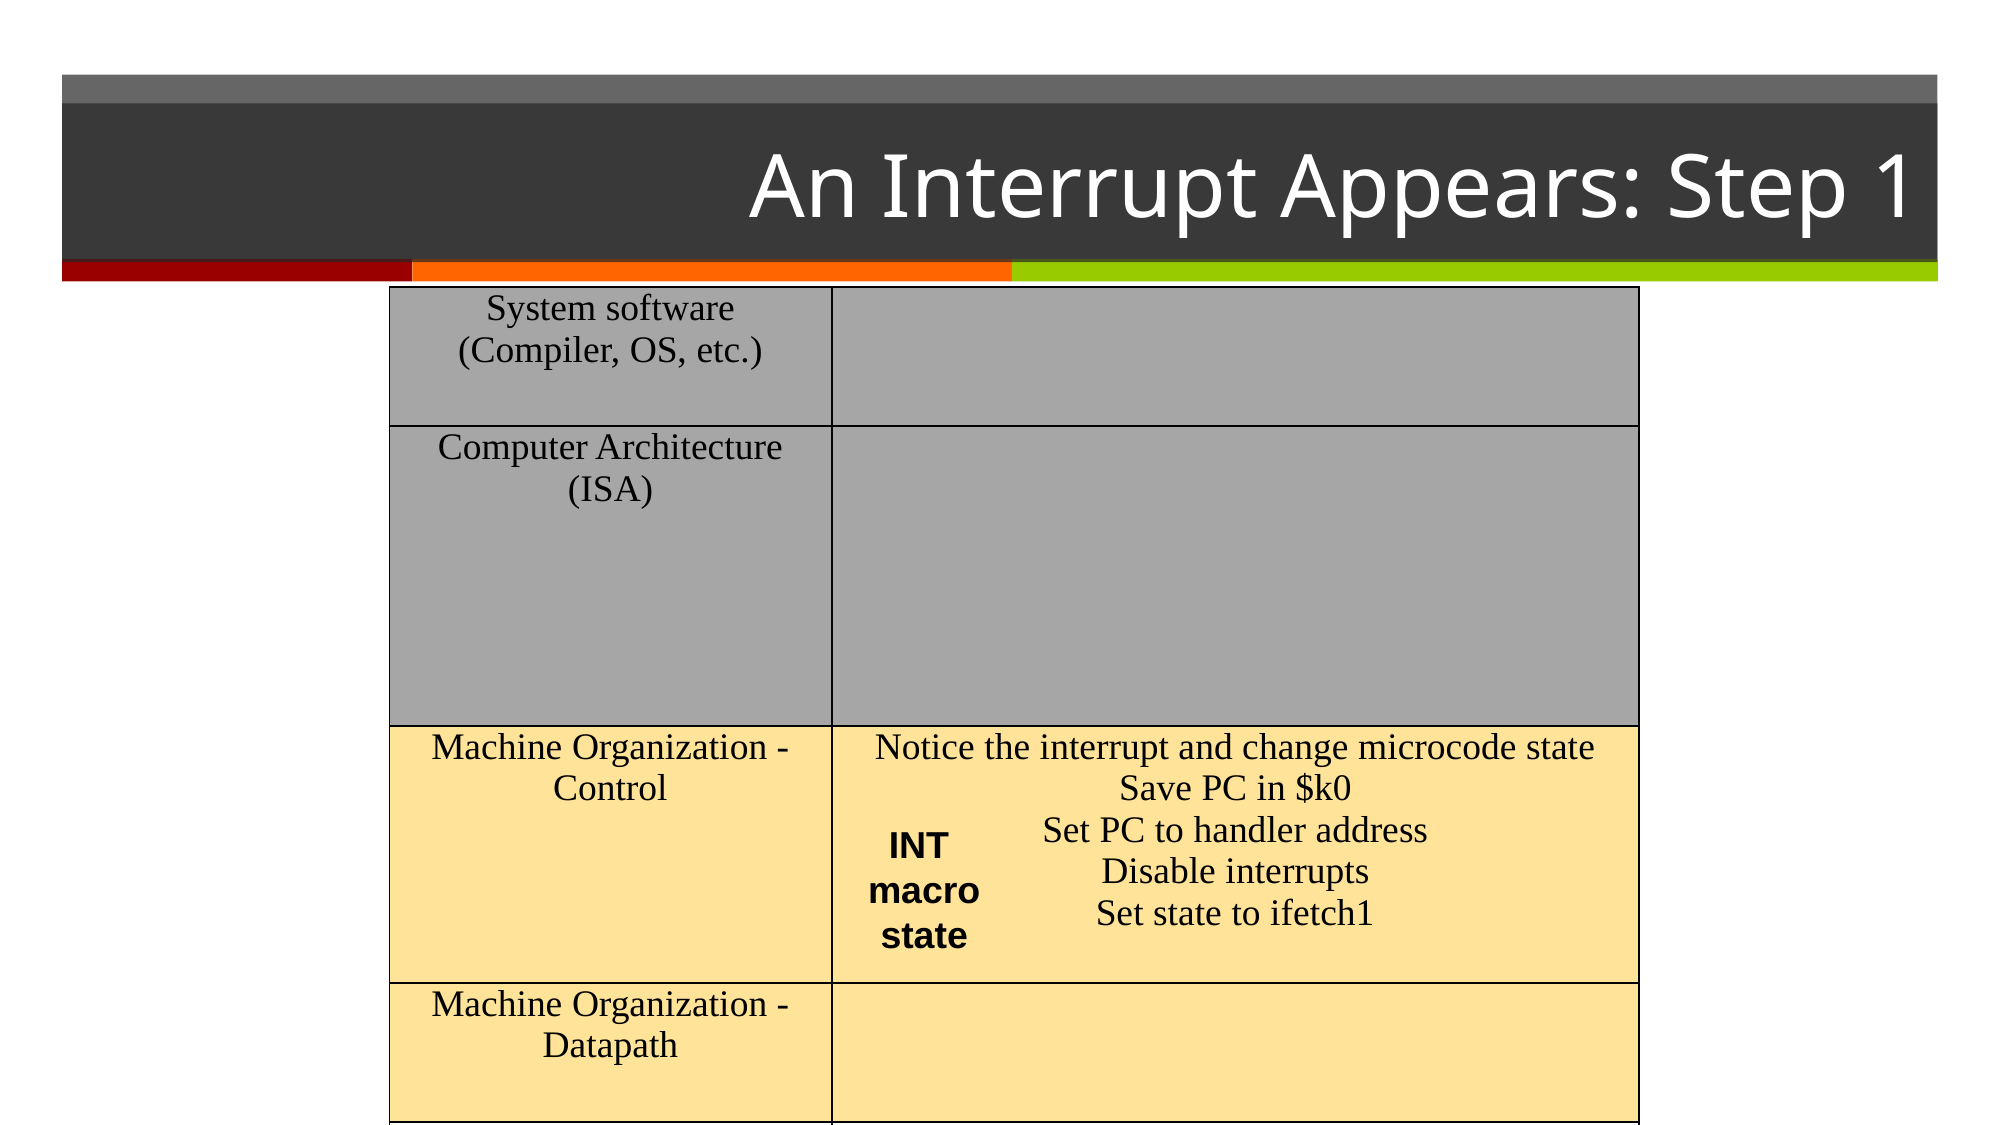

# An Interrupt Appears: Step 1
| System software (Compiler, OS, etc.) | |
| --- | --- |
| Computer Architecture (ISA) | |
| Machine Organization - Control | Notice the interrupt and change microcode state Save PC in $k0 Set PC to handler address Disable interrupts Set state to ifetch1 |
| Machine Organization - Datapath | |
| Sequential and Combinational Logic Elements | |
| | |
| | |
| | |
INT
macro
state